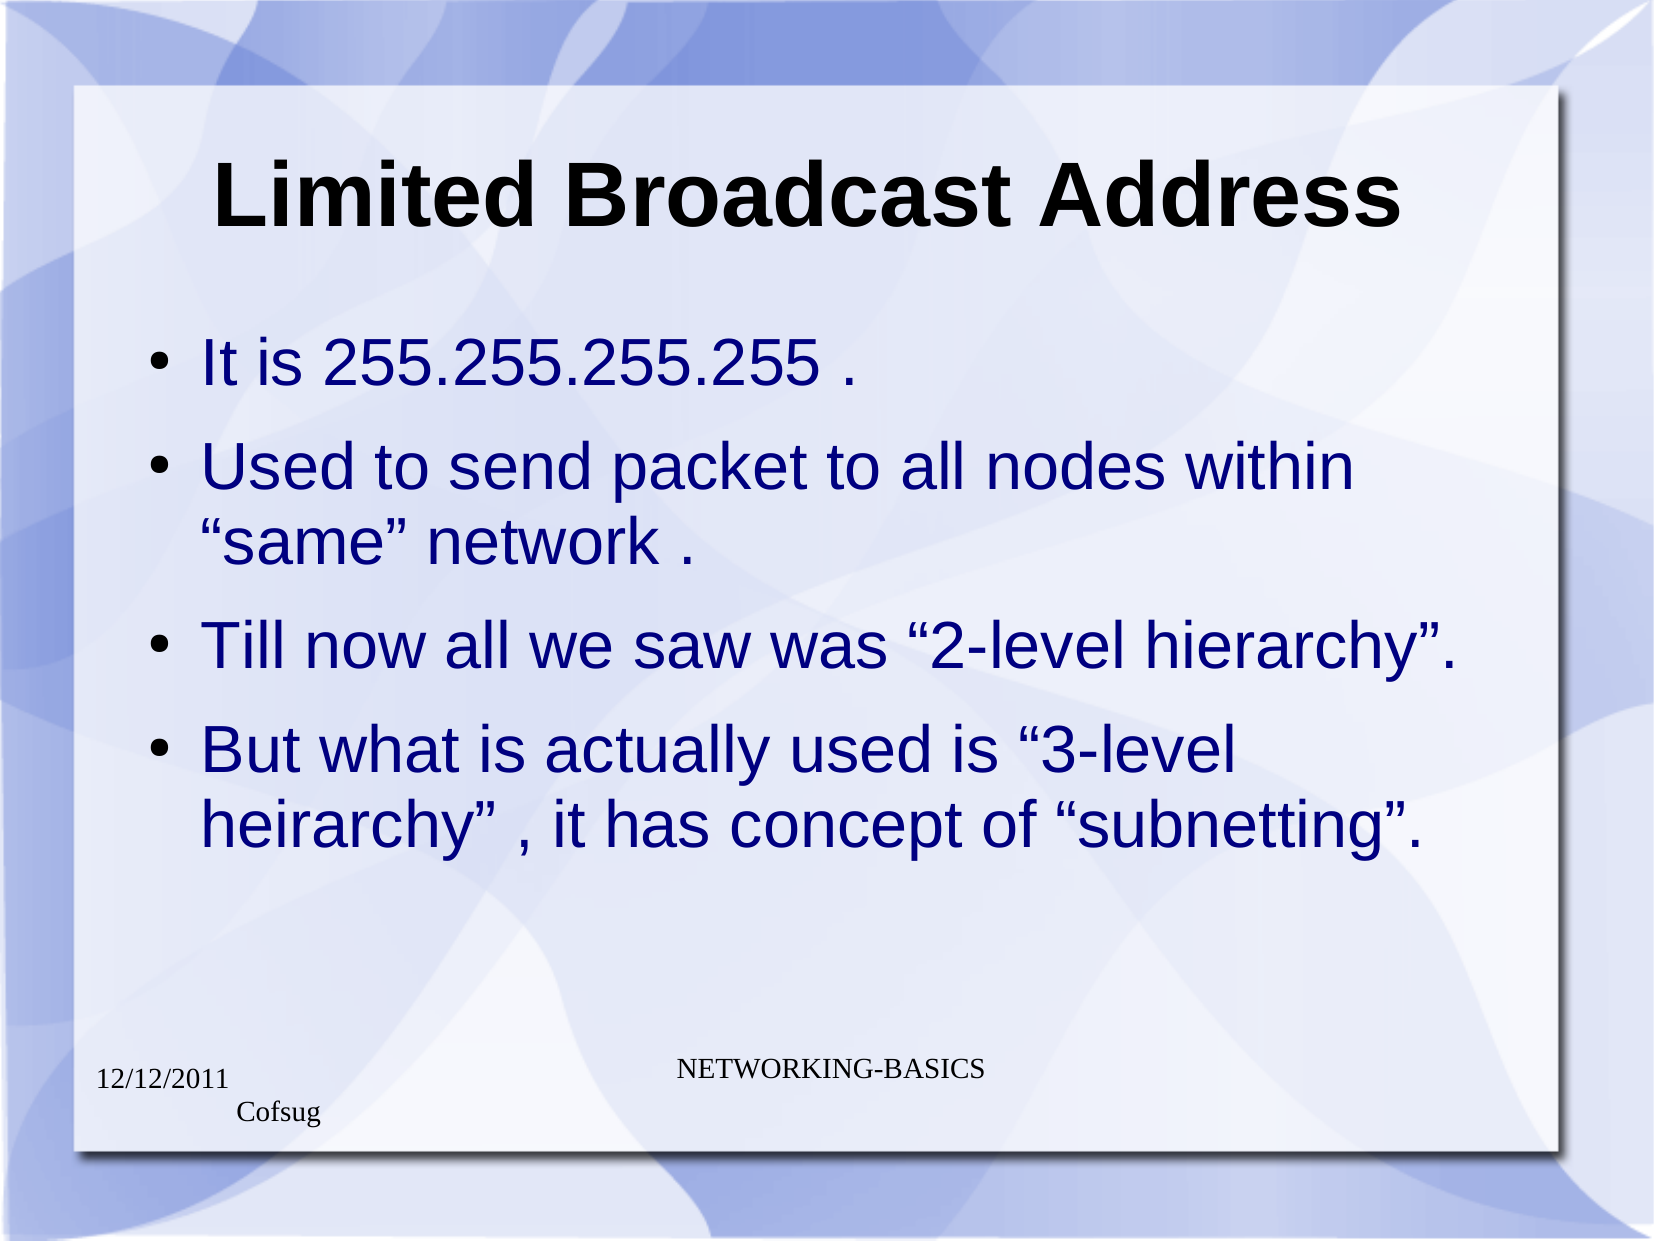

# Limited Broadcast Address
It is 255.255.255.255 .
Used to send packet to all nodes within “same” network .
Till now all we saw was “2-level hierarchy”.
But what is actually used is “3-level heirarchy” , it has concept of “subnetting”.